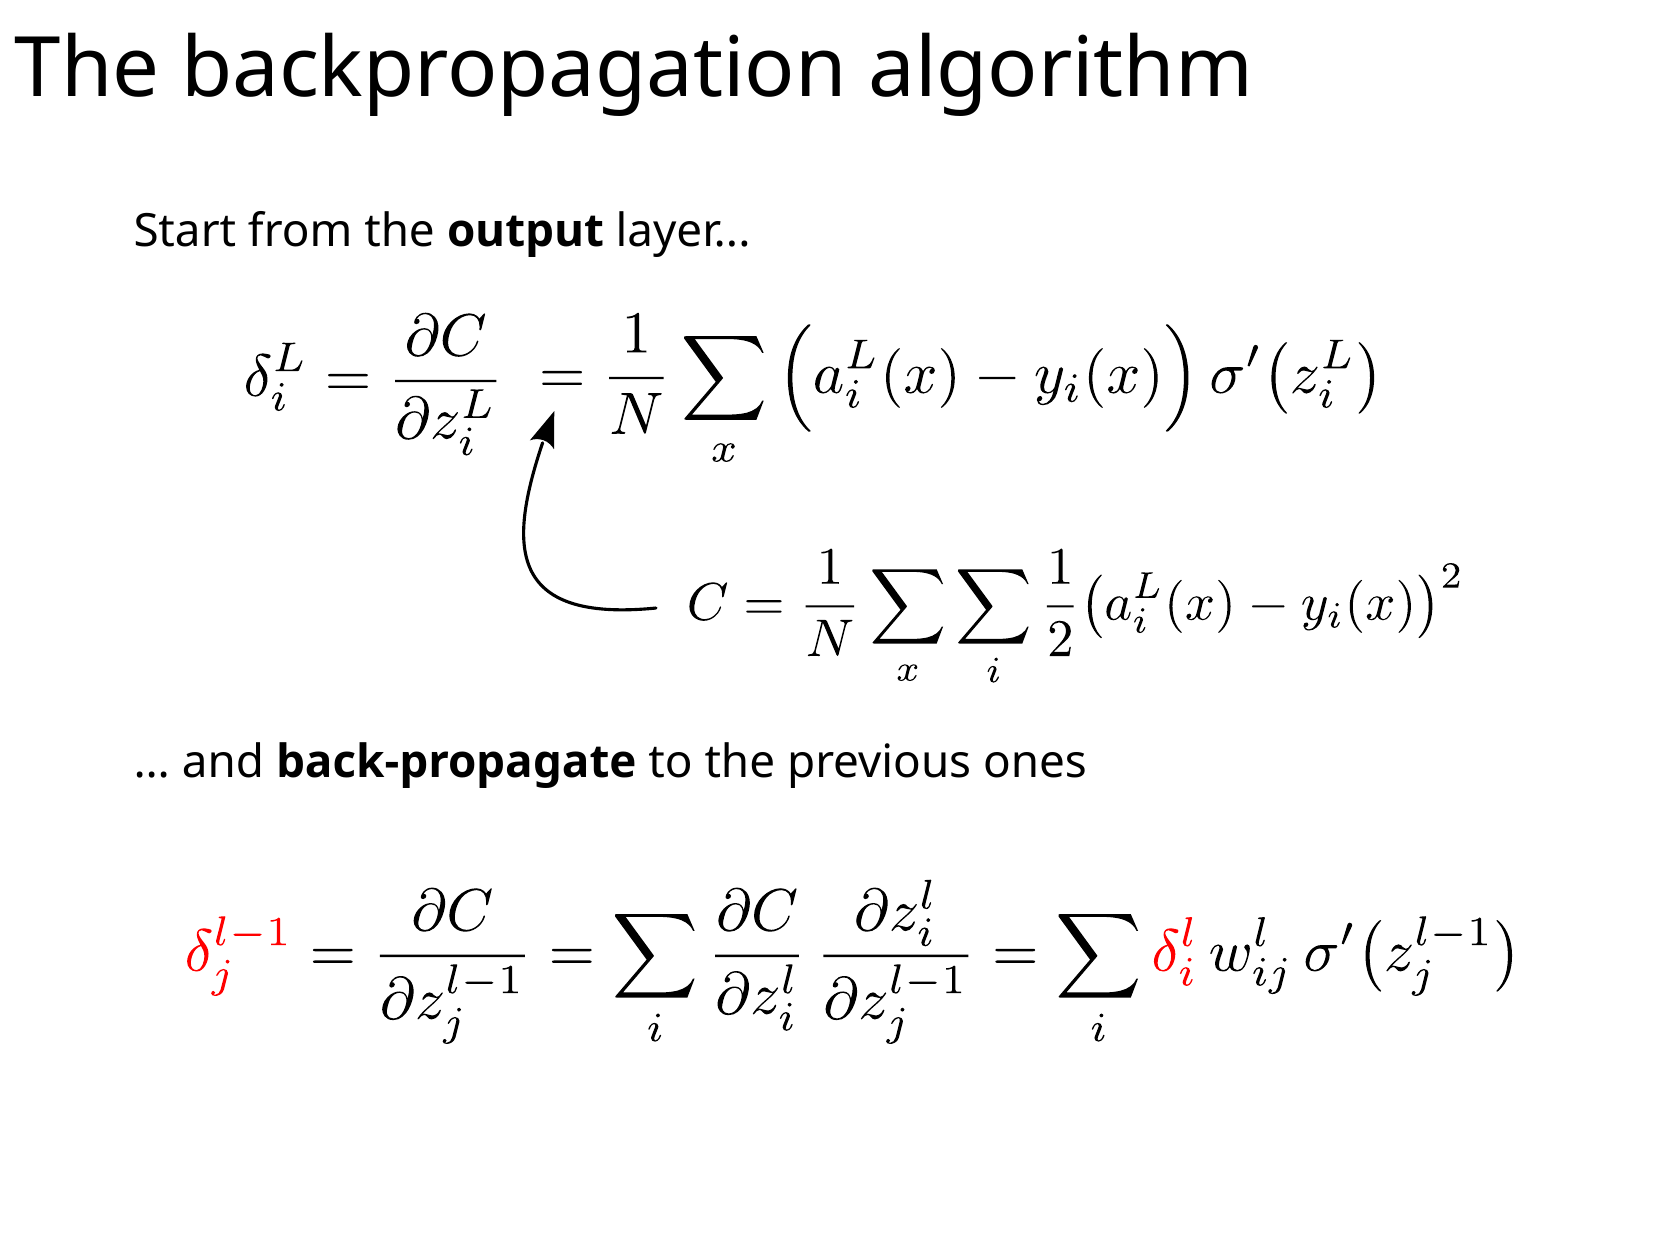

The backpropagation algorithm
Start from the output layer...
… and back-propagate to the previous ones